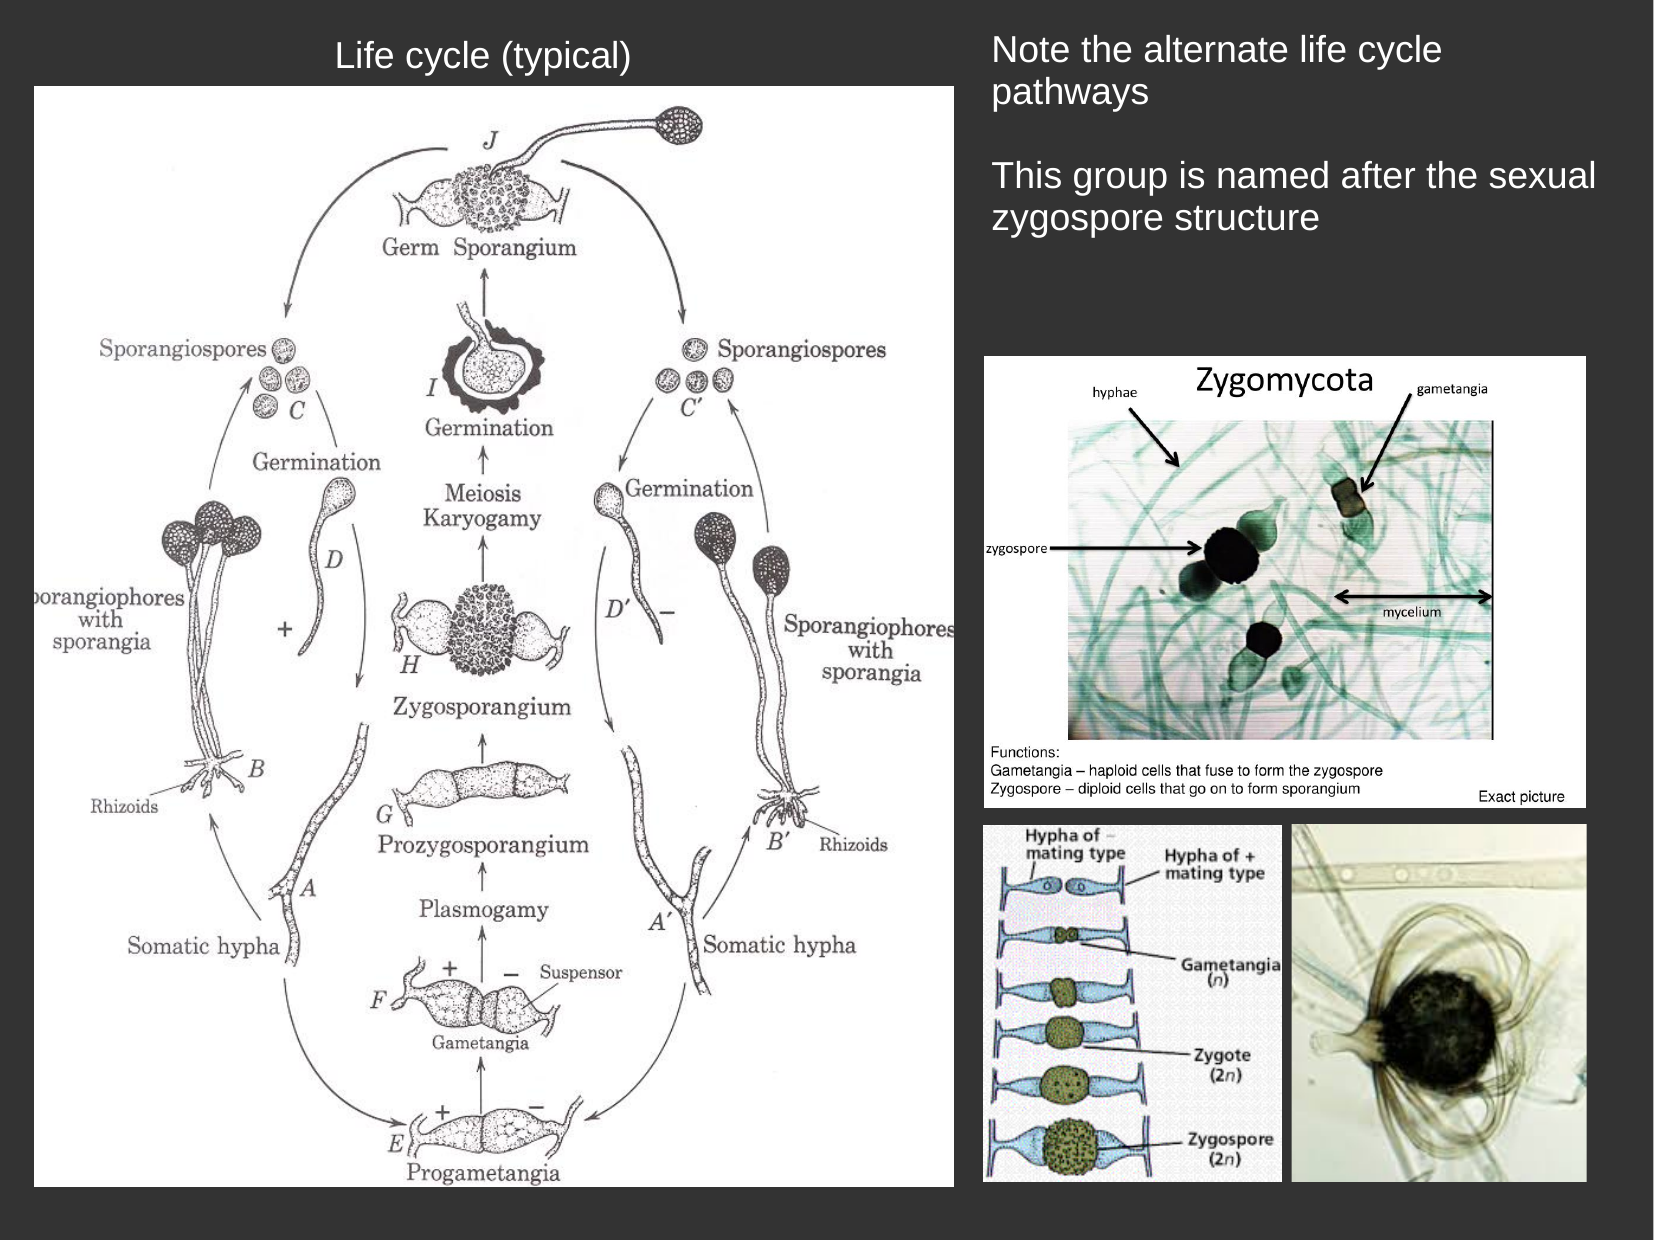

Note the alternate life cycle pathways
This group is named after the sexual zygospore structure
Life cycle (typical)